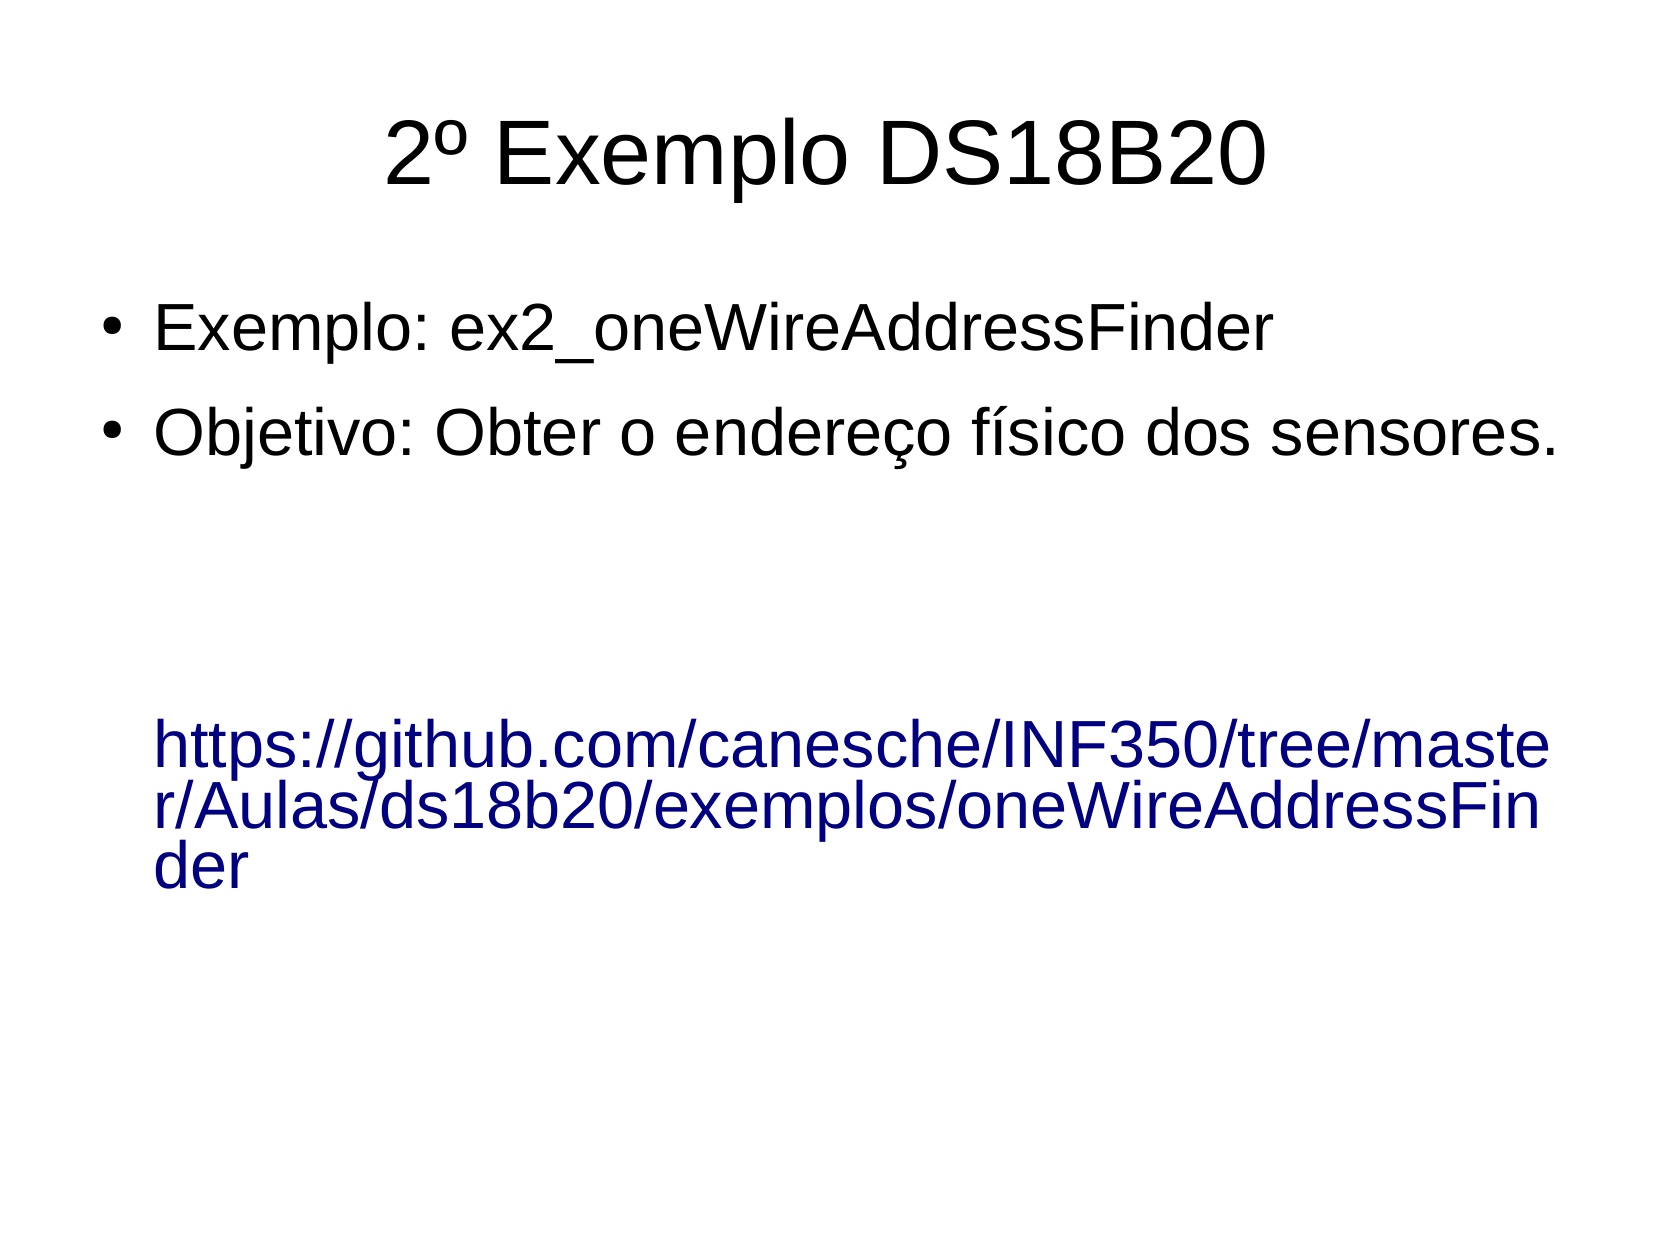

# 2º Exemplo DS18B20
Exemplo: ex2_oneWireAddressFinder
Objetivo: Obter o endereço físico dos sensores.
https://github.com/canesche/INF350/tree/master/Aulas/ds18b20/exemplos/oneWireAddressFinder